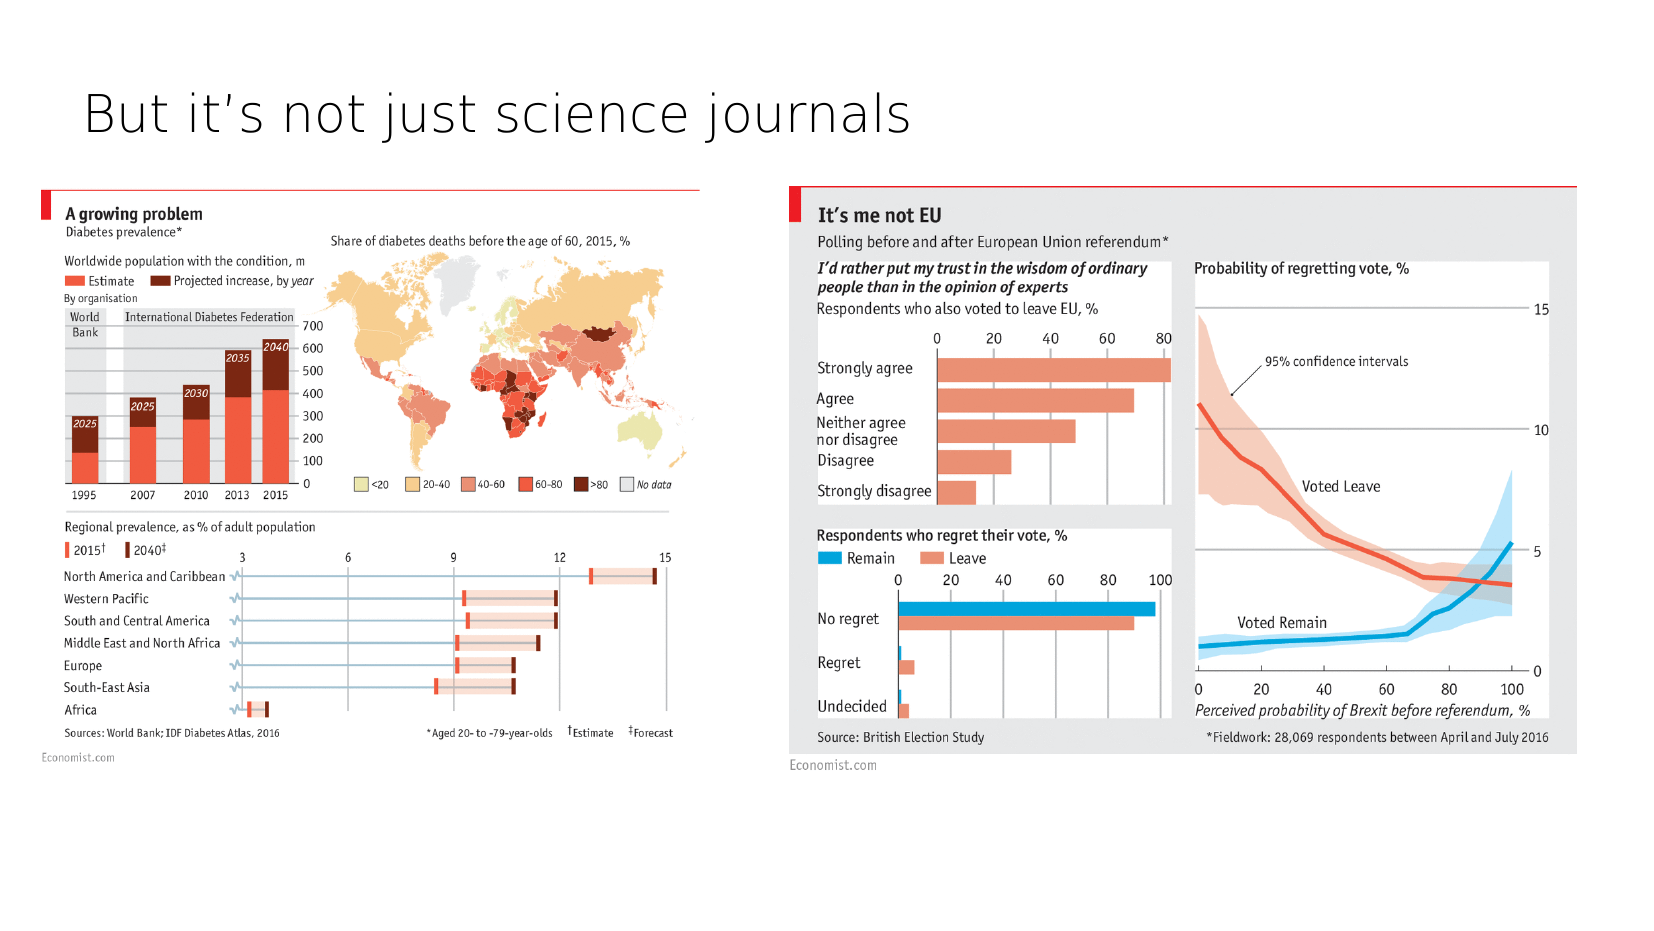

# But it’s not just science journals